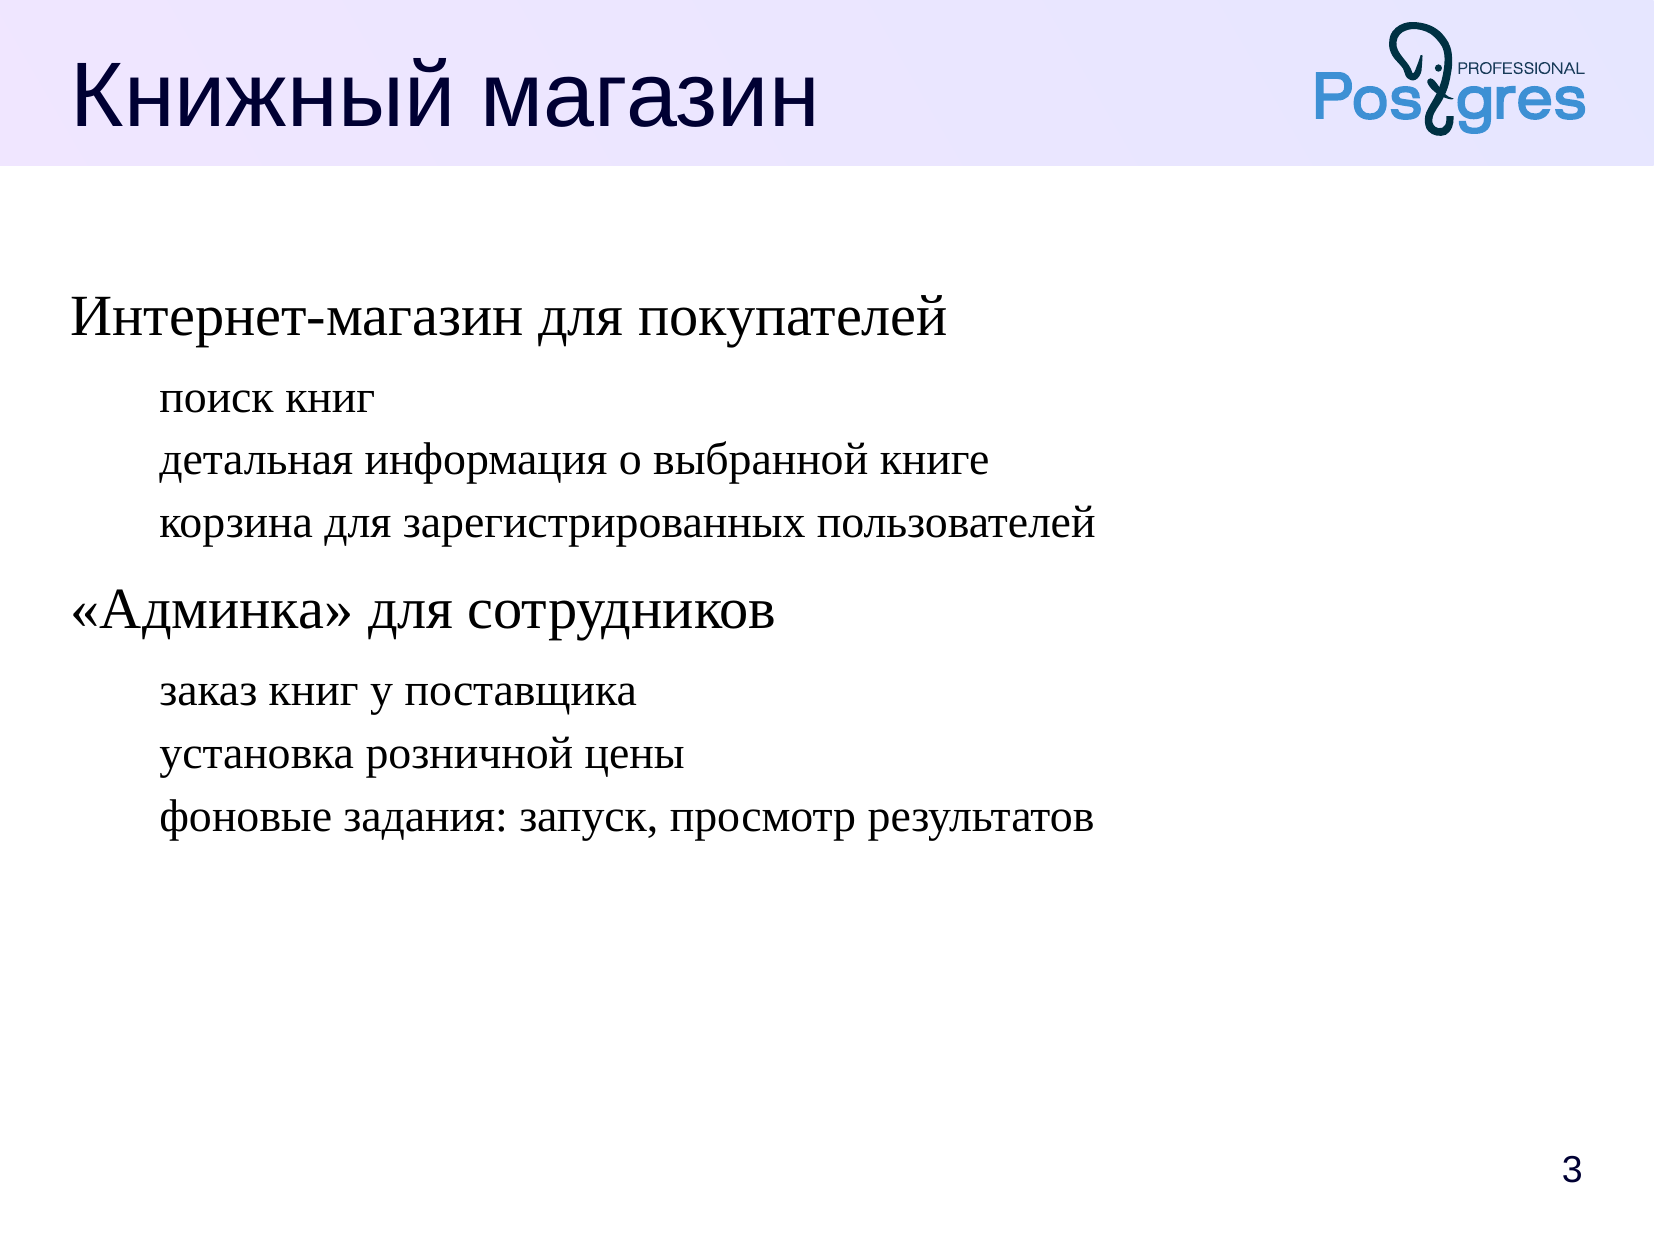

# Книжный магазин
Интернет-магазин для покупателей
поиск книг
детальная информация о выбранной книге
корзина для зарегистрированных пользователей
«Админка» для сотрудников
заказ книг у поставщика
установка розничной цены
фоновые задания: запуск, просмотр результатов